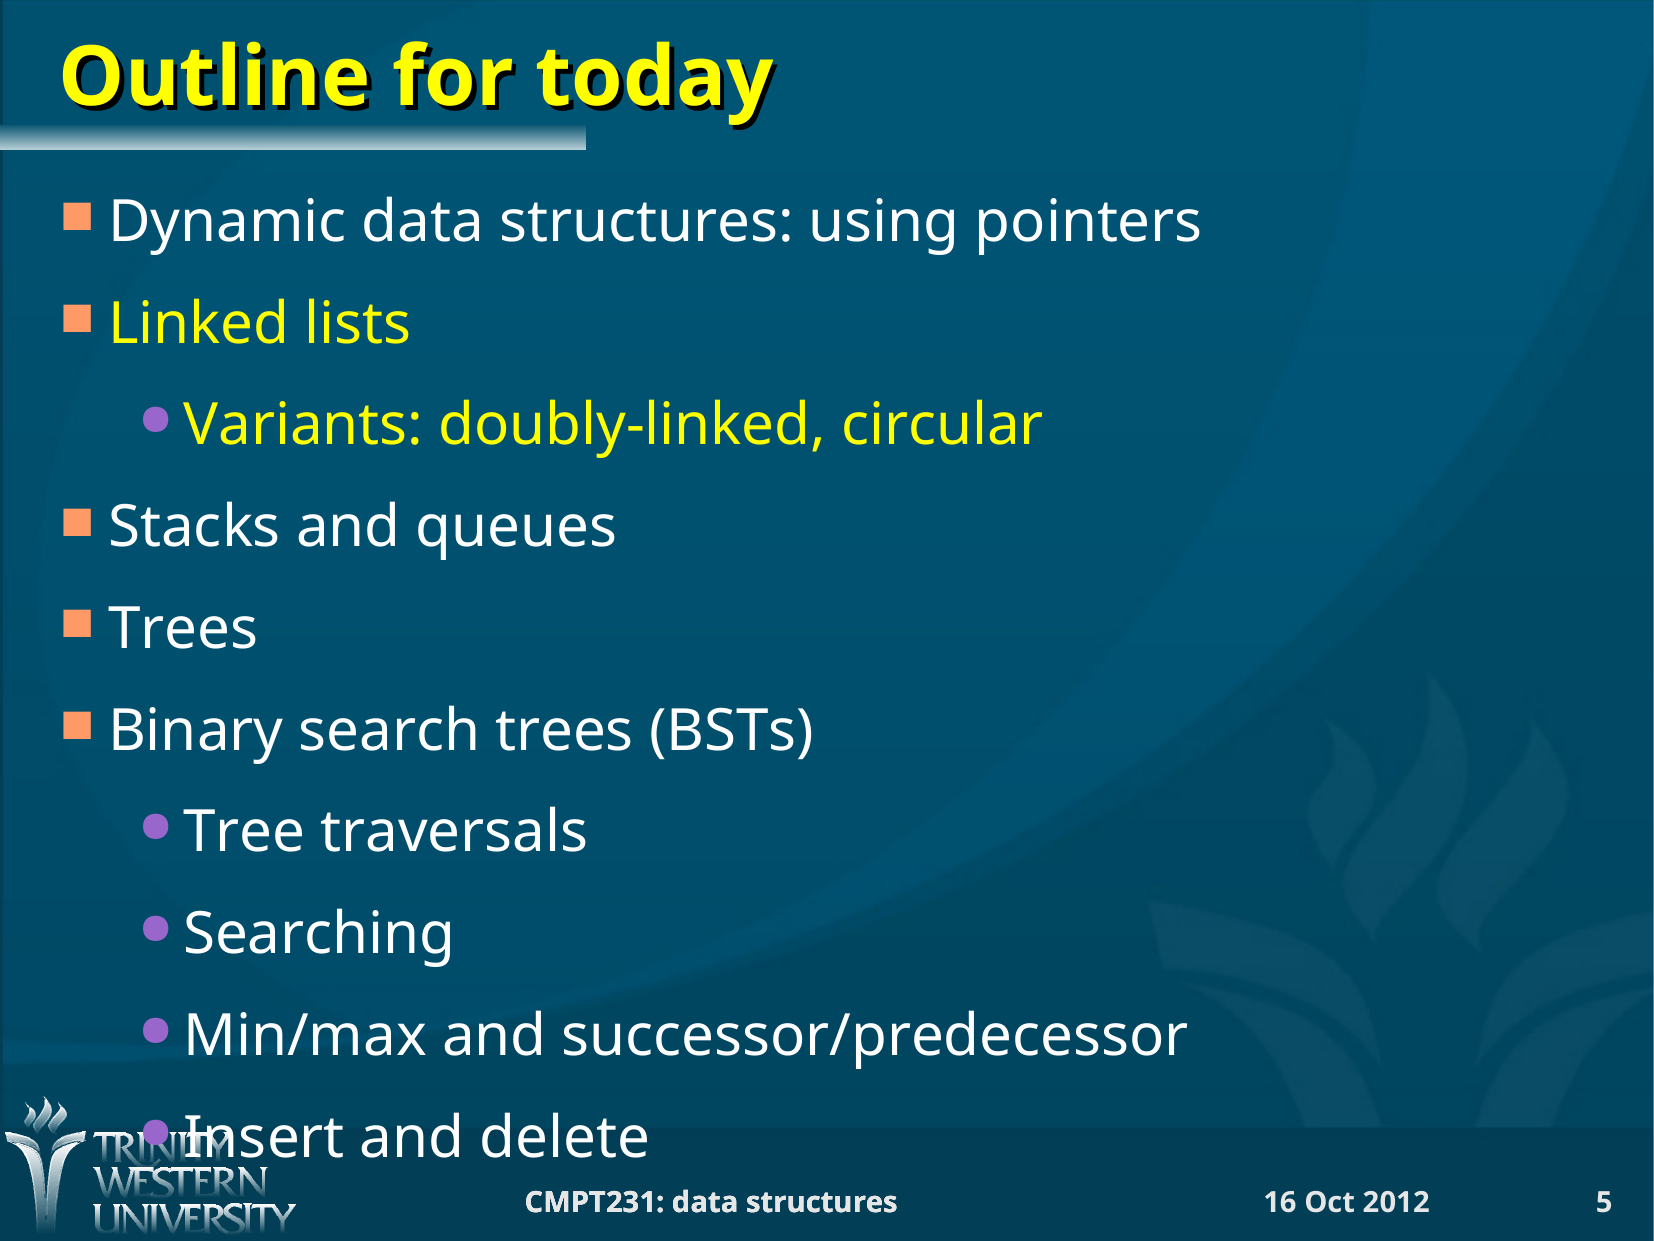

# Outline for today
Dynamic data structures: using pointers
Linked lists
Variants: doubly-linked, circular
Stacks and queues
Trees
Binary search trees (BSTs)
Tree traversals
Searching
Min/max and successor/predecessor
Insert and delete
CMPT231: data structures
16 Oct 2012
5